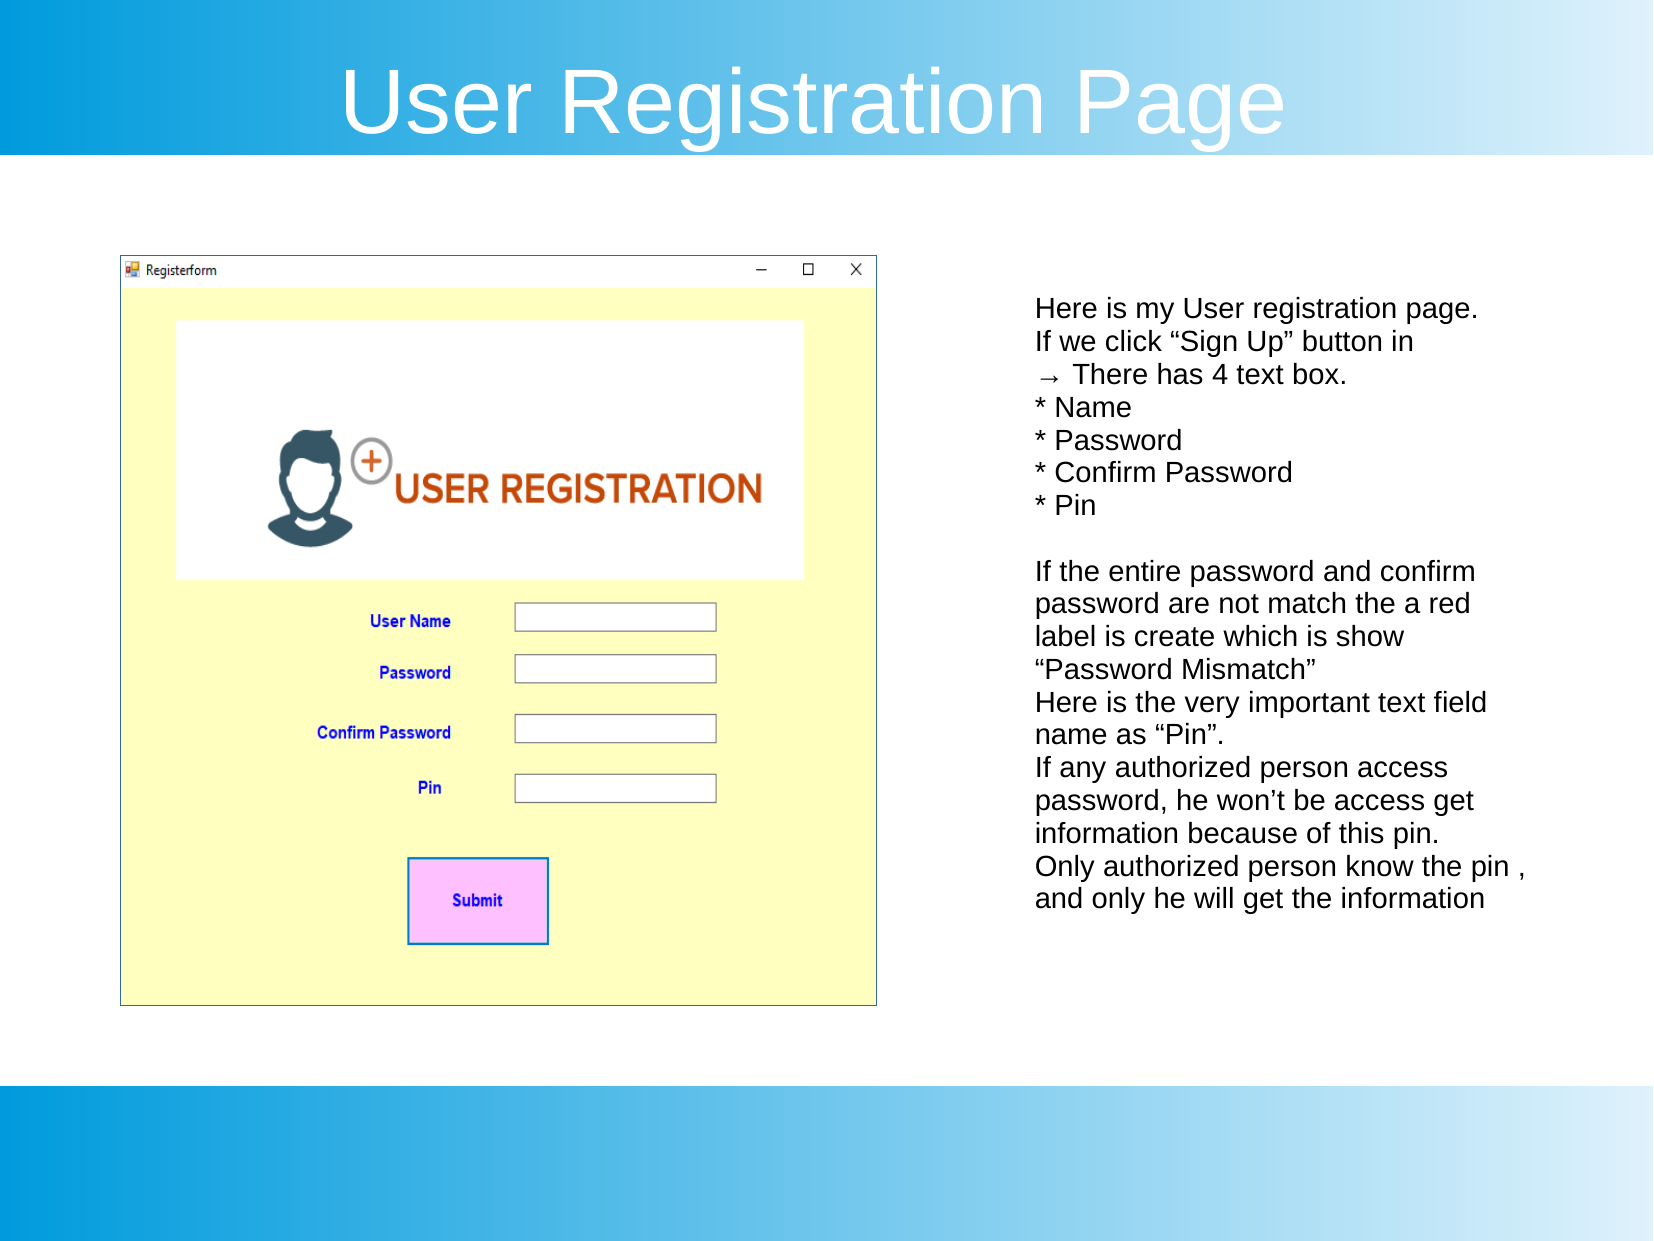

# User Registration Page
Here is my User registration page.
If we click “Sign Up” button in
→ There has 4 text box.
* Name
* Password
* Confirm Password
* Pin
If the entire password and confirm password are not match the a red label is create which is show “Password Mismatch”
Here is the very important text field name as “Pin”.
If any authorized person access password, he won’t be access get information because of this pin.
Only authorized person know the pin , and only he will get the information